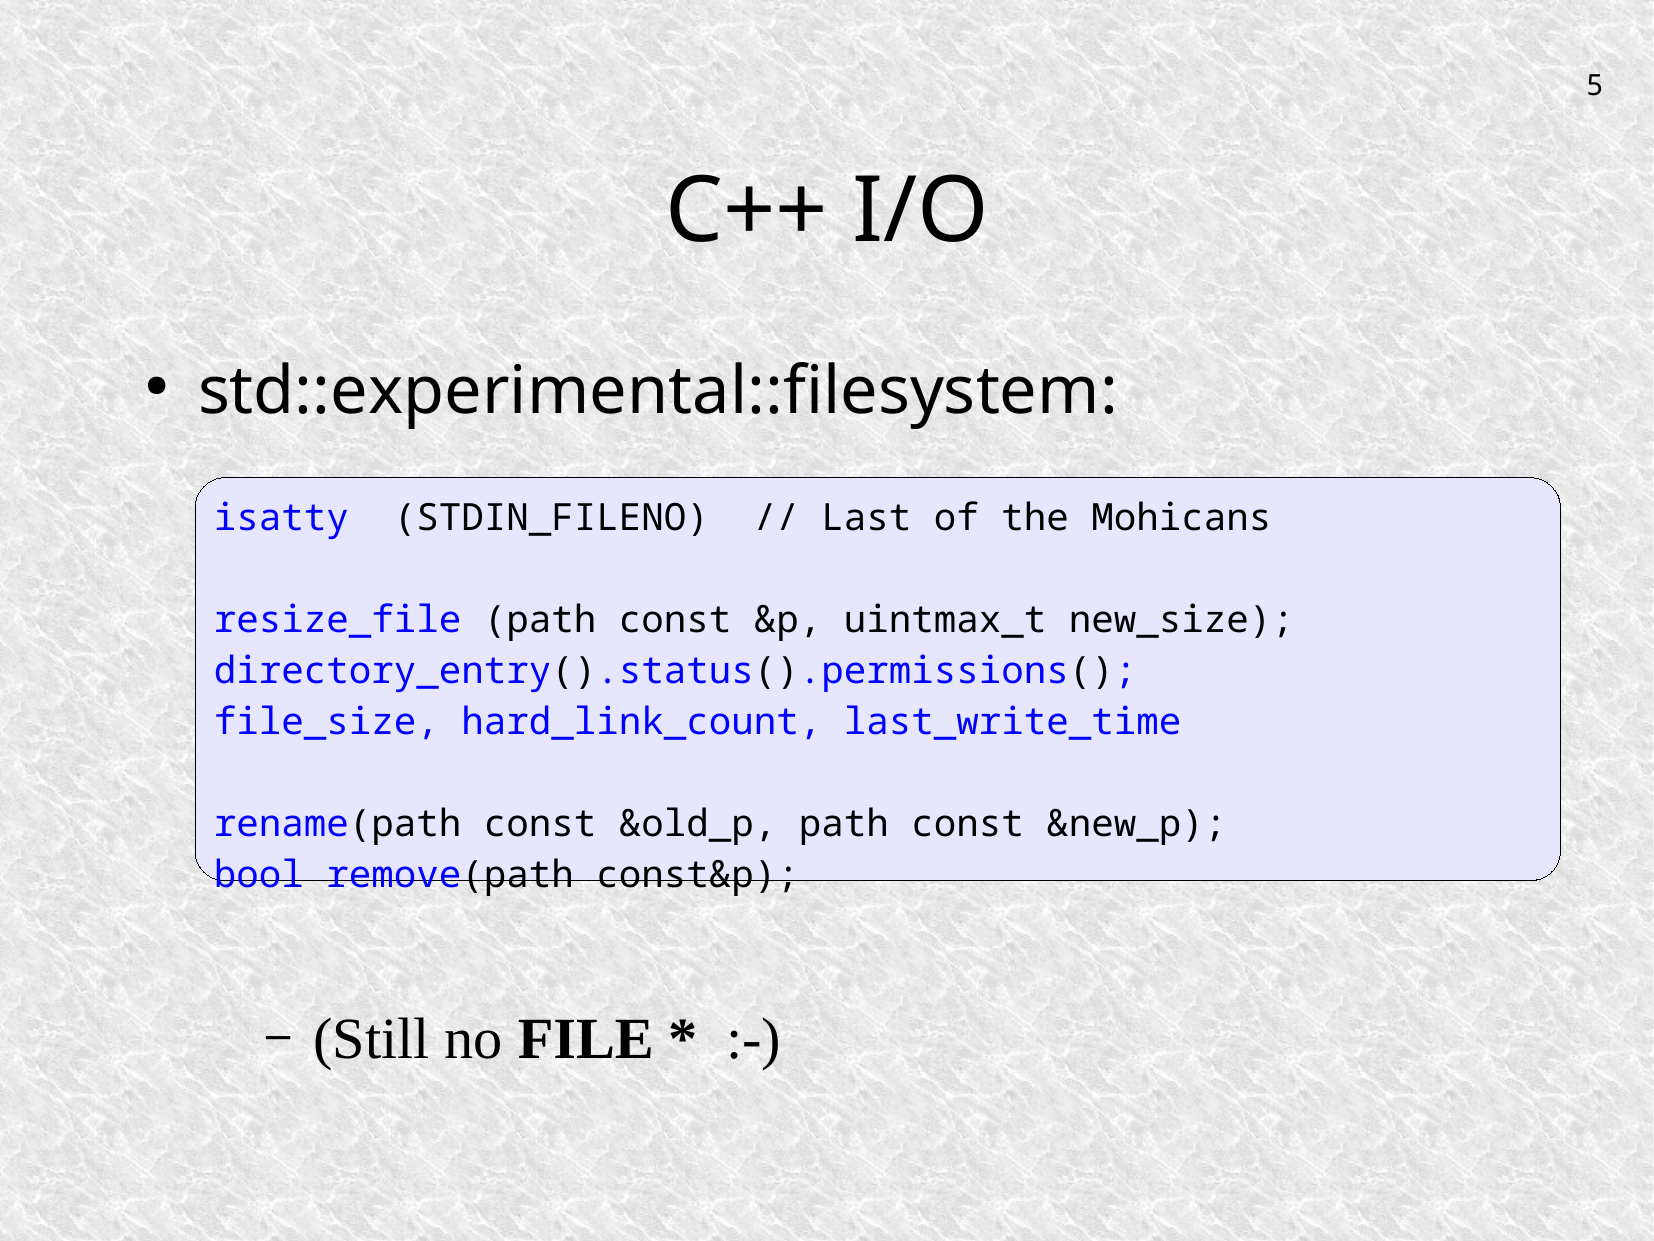

5
# C++ I/O
std::experimental::filesystem:
(Still no FILE * :-)
isatty (STDIN_FILENO) // Last of the Mohicans
resize_file (path const &p, uintmax_t new_size);
directory_entry().status().permissions();
file_size, hard_link_count, last_write_time
rename(path const &old_p, path const &new_p);
bool remove(path const&p);